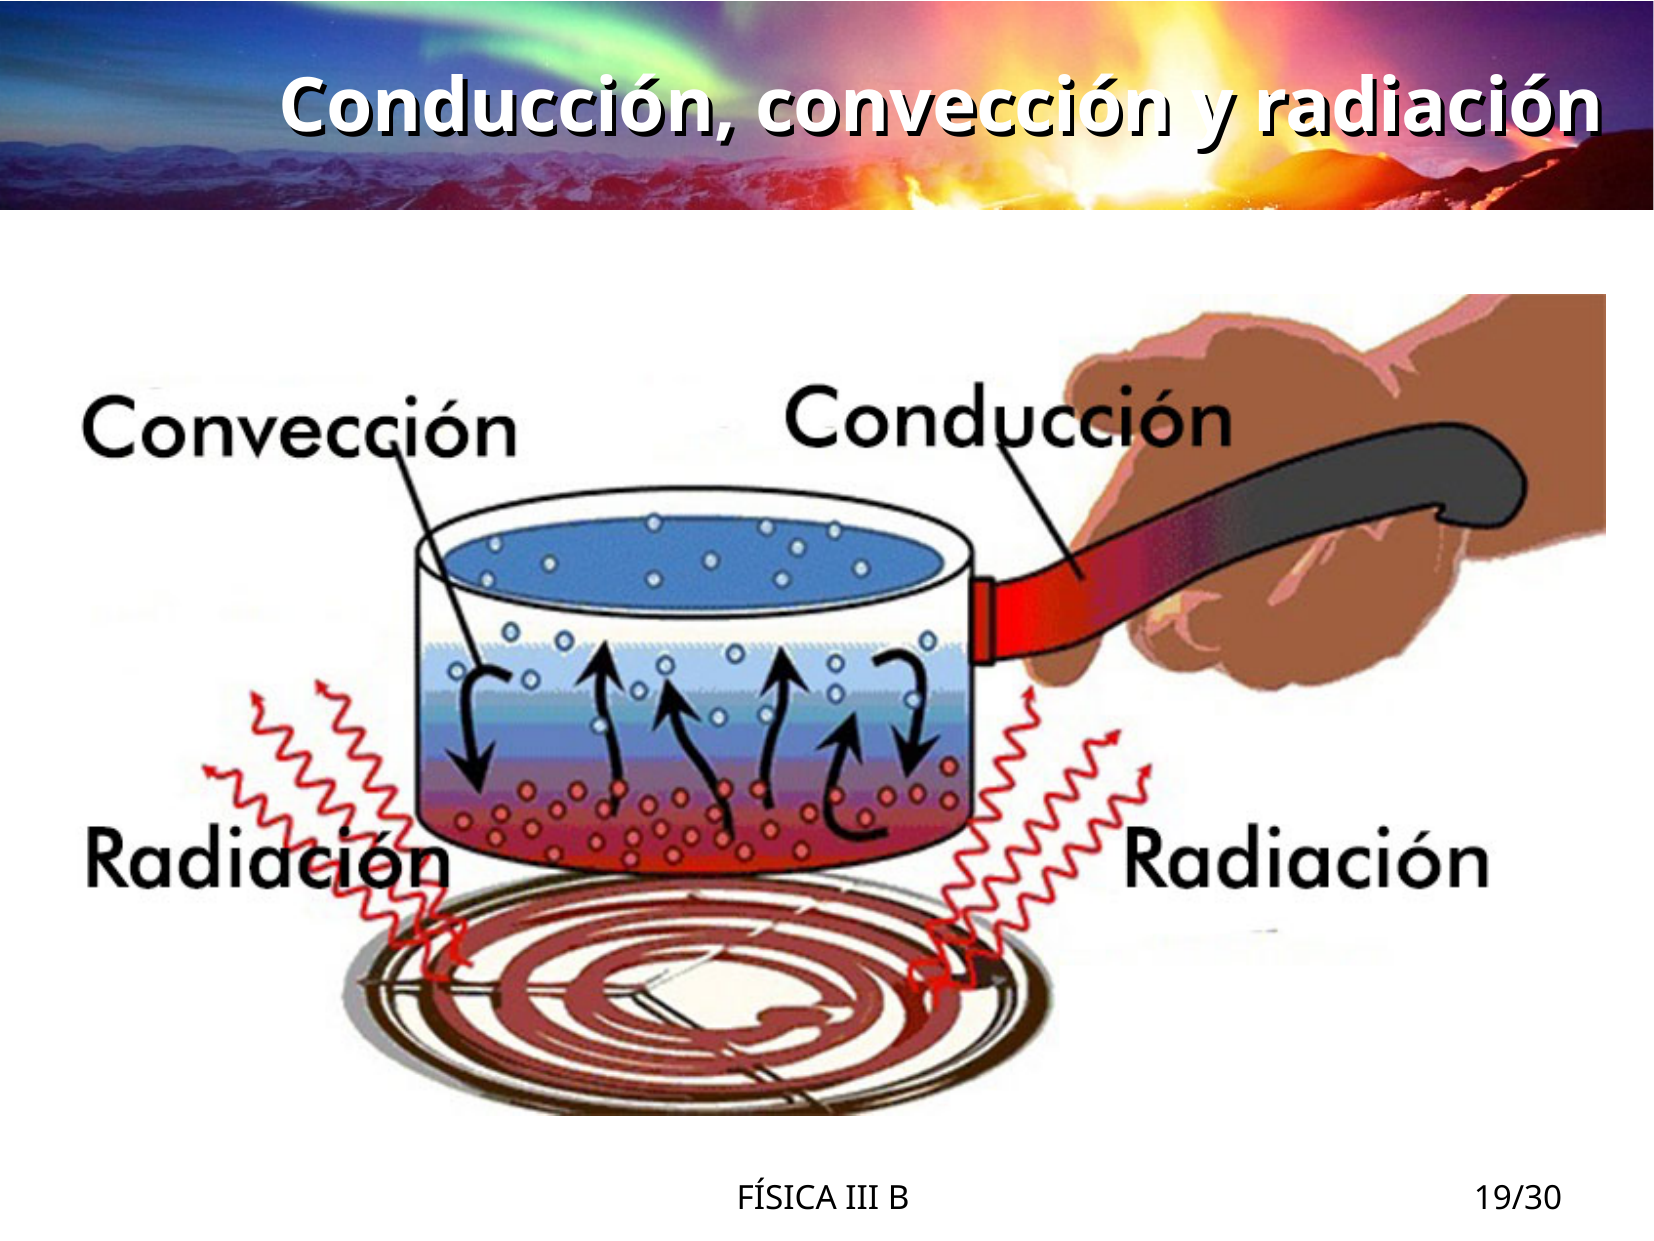

# Conducción, convección y radiación
FÍSICA III B
19